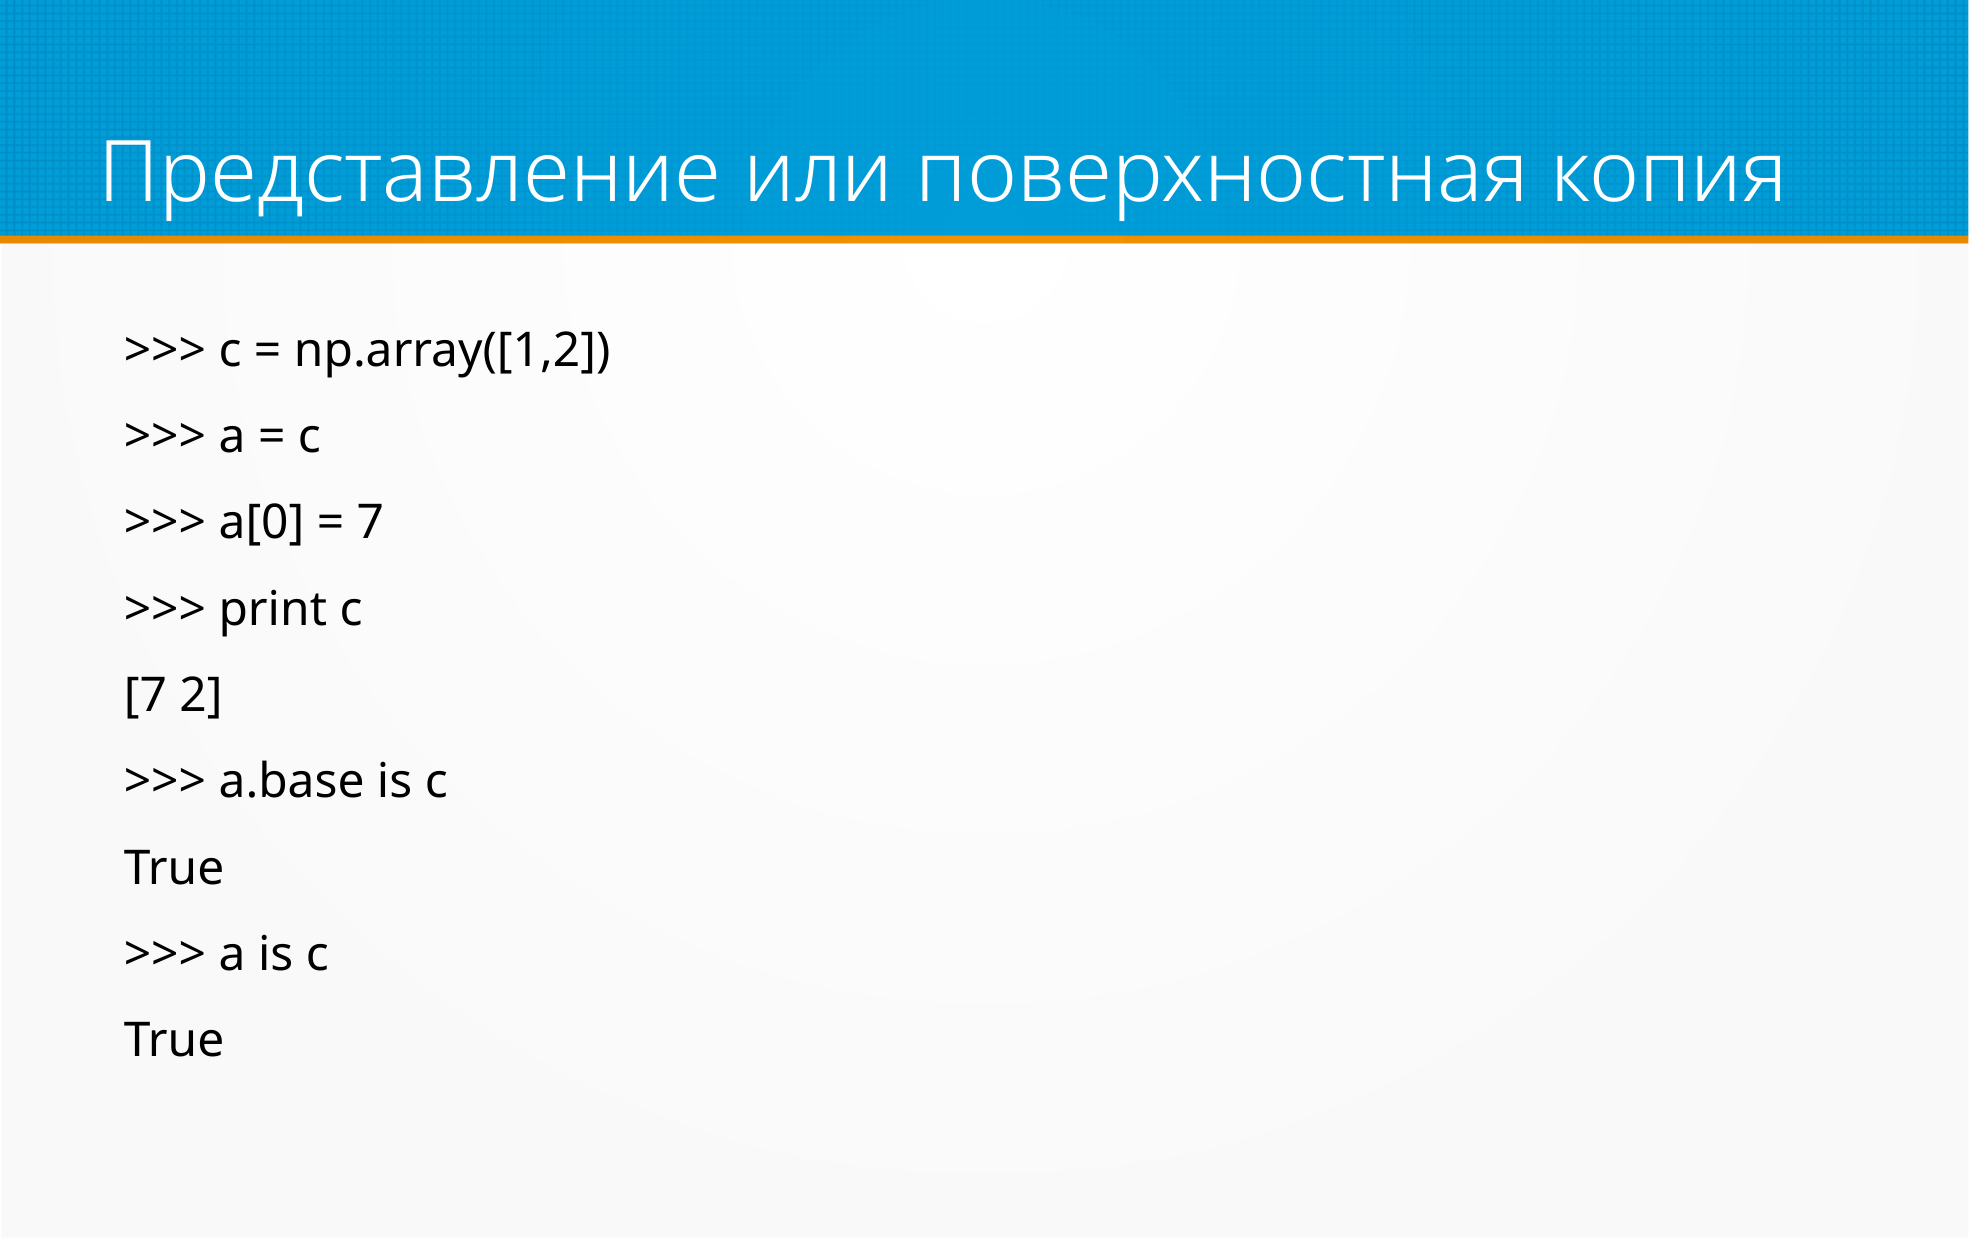

# Представление или поверхностная копия
>>> c = np.array([1,2])
>>> a = c
>>> a[0] = 7
>>> print c
[7 2]
>>> a.base is c
True
>>> a is c
True